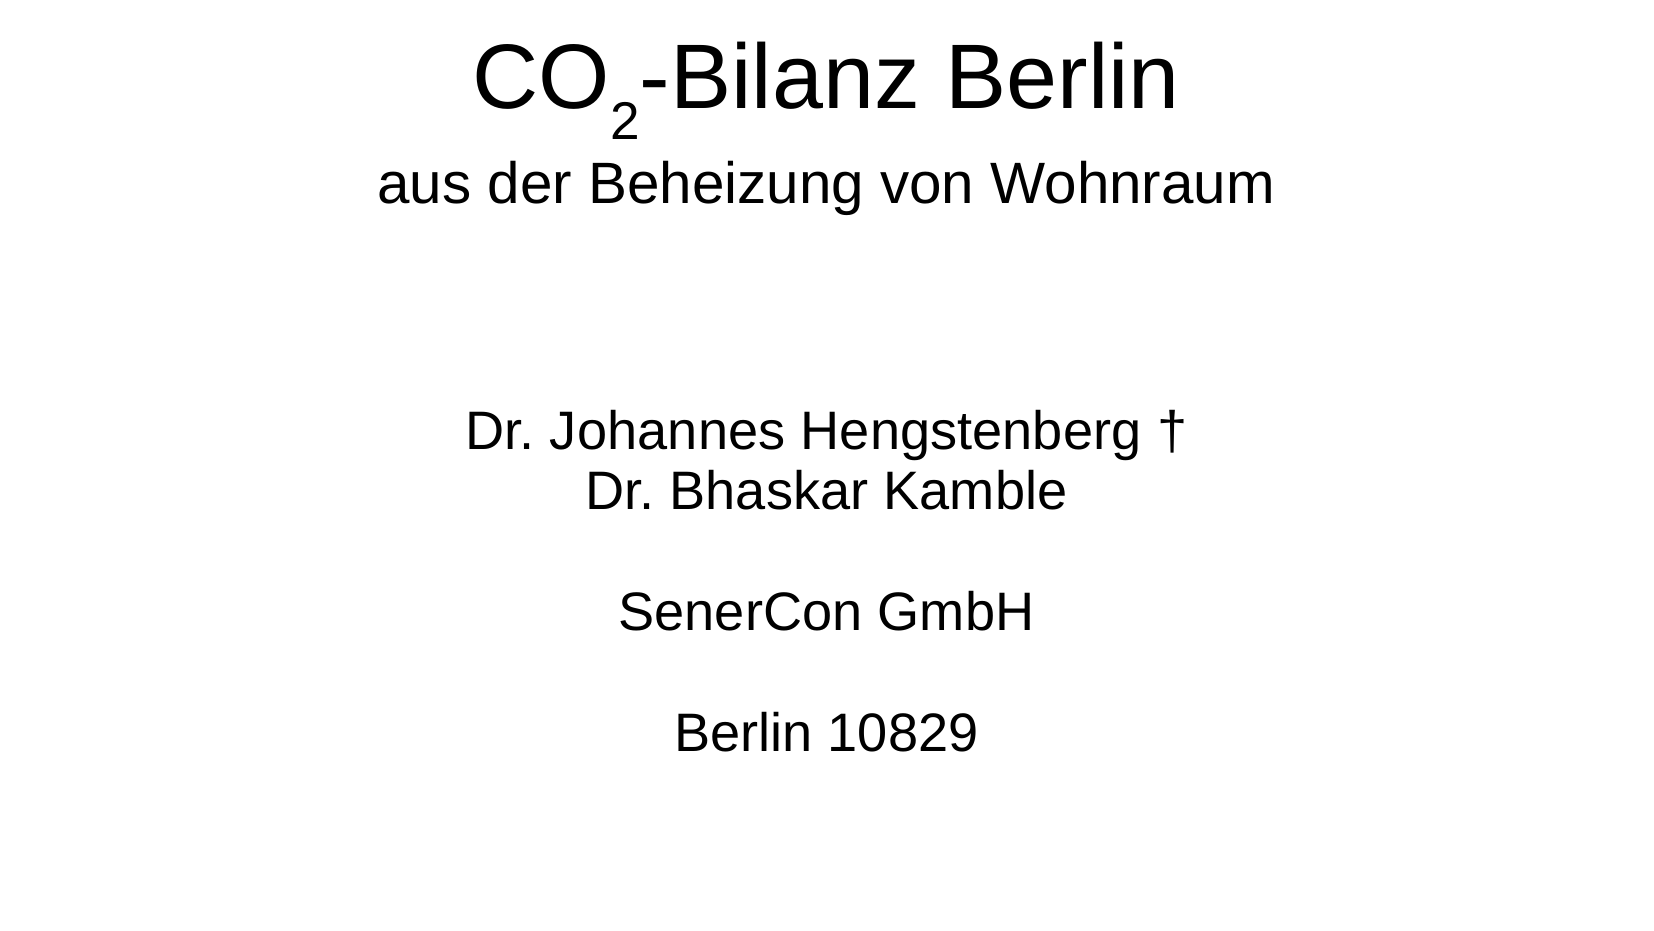

CO2-Bilanz Berlin
aus der Beheizung von Wohnraum
# Dr. Johannes Hengstenberg †
Dr. Bhaskar Kamble
SenerCon GmbH
Berlin 10829